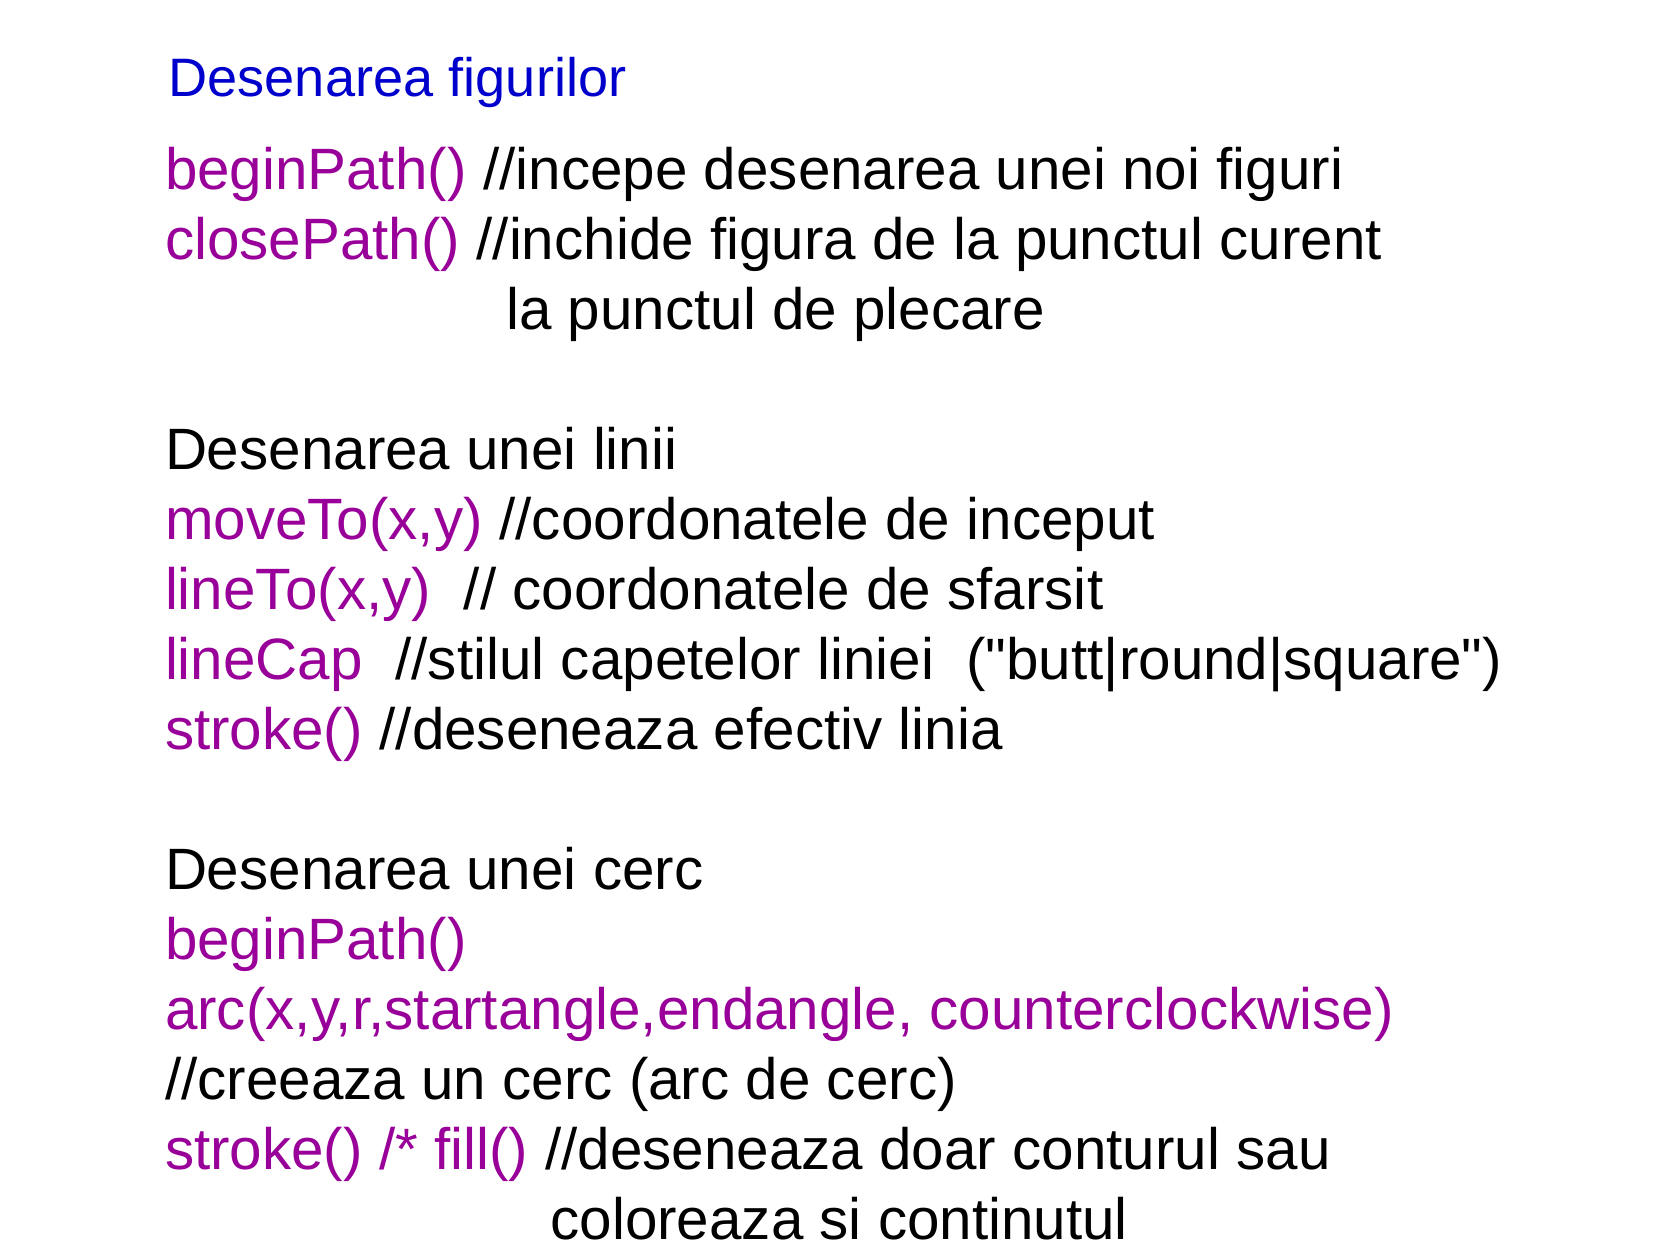

Desenarea figurilor
beginPath() //incepe desenarea unei noi figuri
closePath() //inchide figura de la punctul curent
 la punctul de plecare
 la punctul de plecare
Desenarea unei linii
moveTo(x,y) //coordonatele de inceput
lineTo(x,y) // coordonatele de sfarsit
lineCap //stilul capetelor liniei ("butt|round|square")
stroke() //deseneaza efectiv linia
Desenarea unei cerc
beginPath()
arc(x,y,r,startangle,endangle, counterclockwise)
//creeaza un cerc (arc de cerc)
stroke() /* fill() //deseneaza doar conturul sau
					 coloreaza si continutul